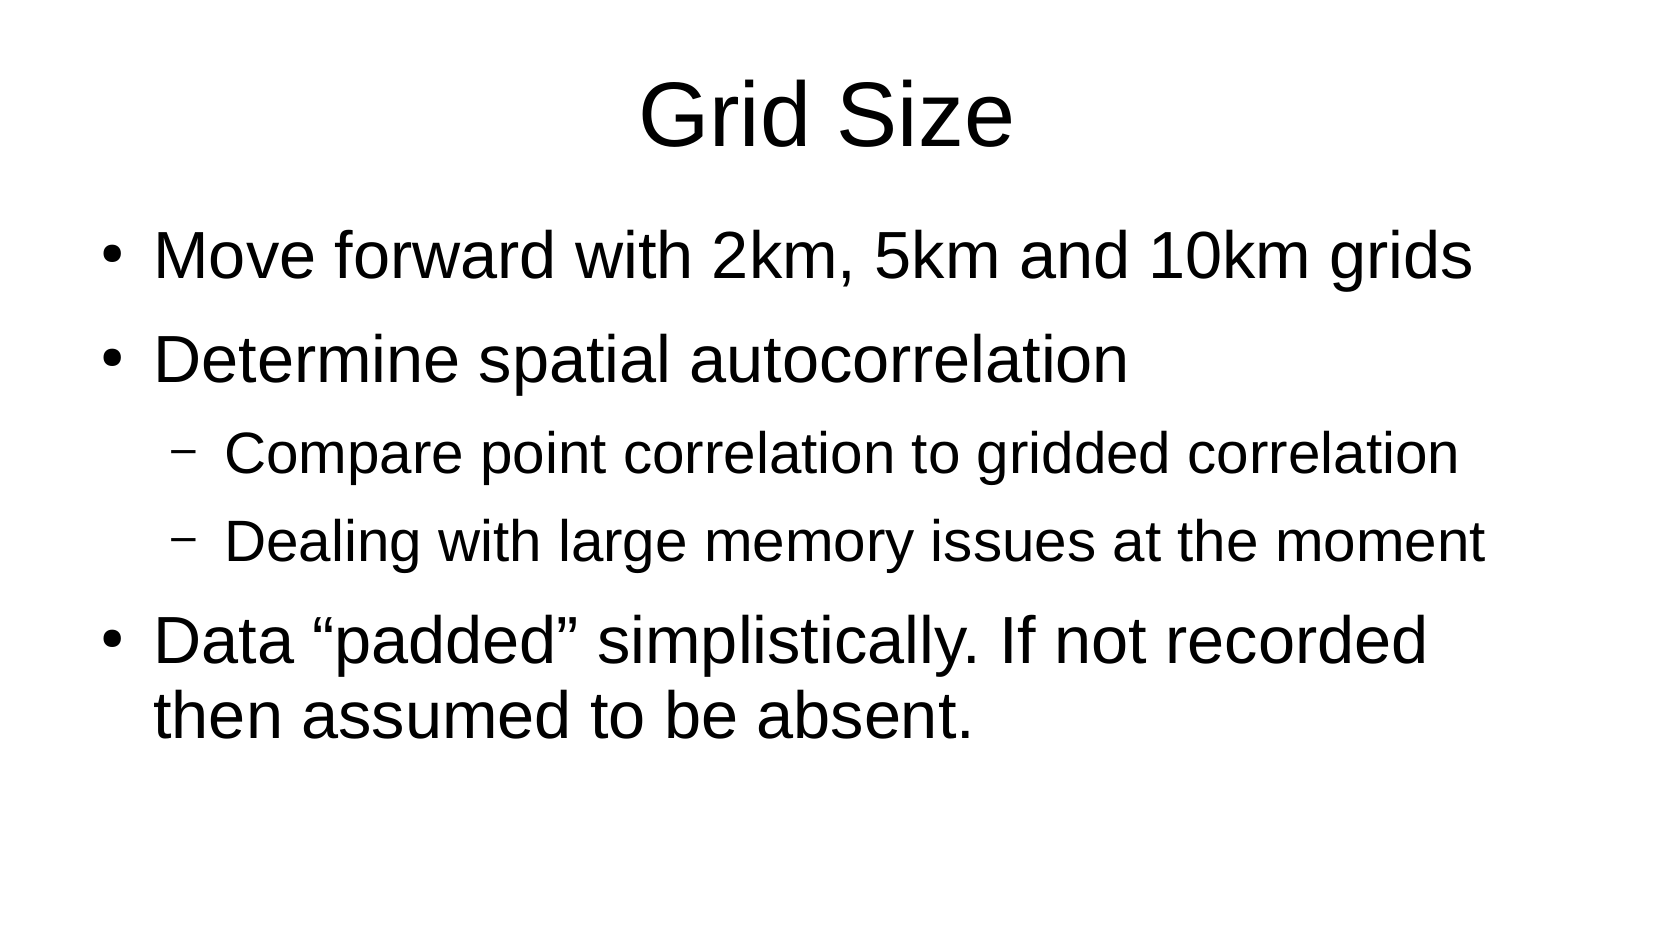

# Grid Size
Move forward with 2km, 5km and 10km grids
Determine spatial autocorrelation
Compare point correlation to gridded correlation
Dealing with large memory issues at the moment
Data “padded” simplistically. If not recorded then assumed to be absent.